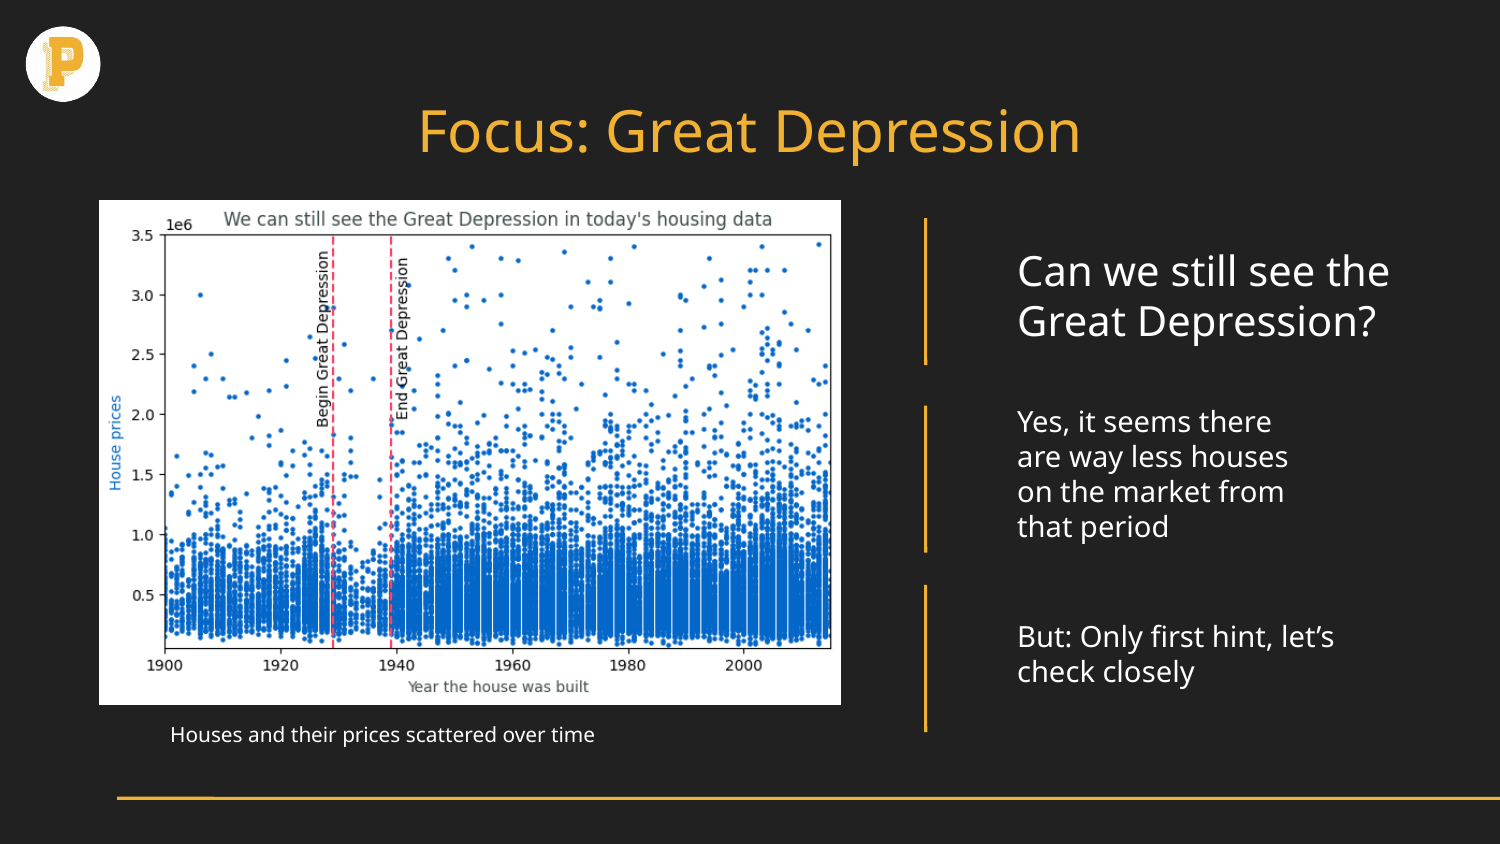

# Focus: Great Depression
Can we still see the Great Depression?
Yes, it seems there are way less houses on the market from that period
But: Only first hint, let’s check closely
Houses and their prices scattered over time